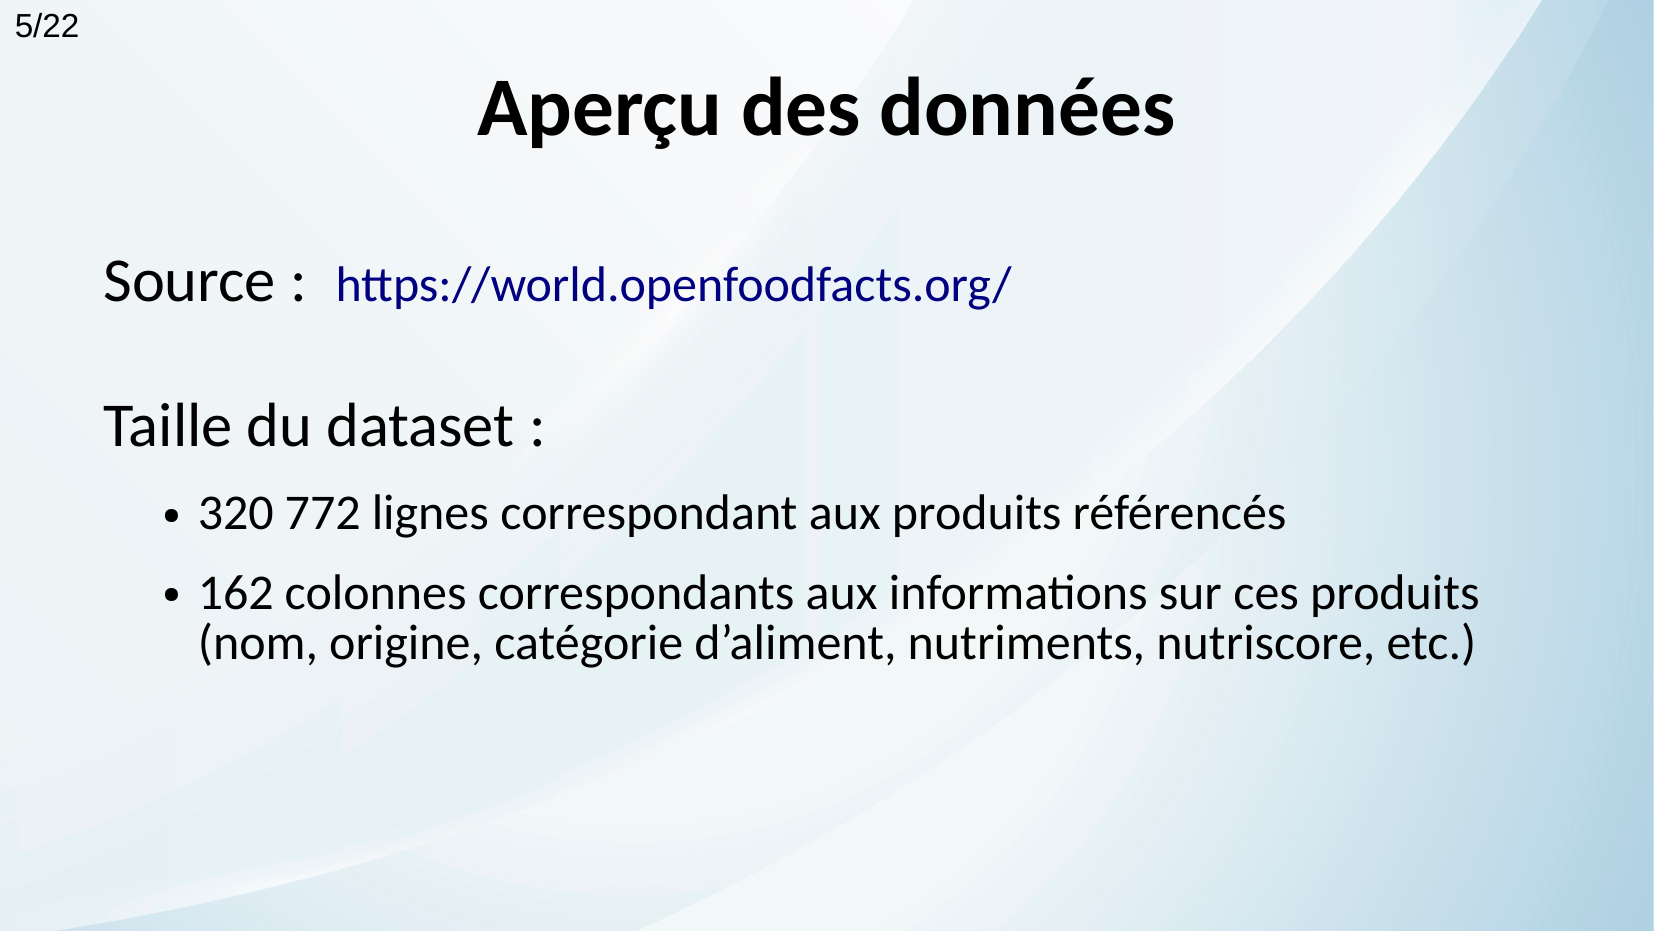

5/22
# Aperçu des données
Source : https://world.openfoodfacts.org/
Taille du dataset :
320 772 lignes correspondant aux produits référencés
162 colonnes correspondants aux informations sur ces produits (nom, origine, catégorie d’aliment, nutriments, nutriscore, etc.)